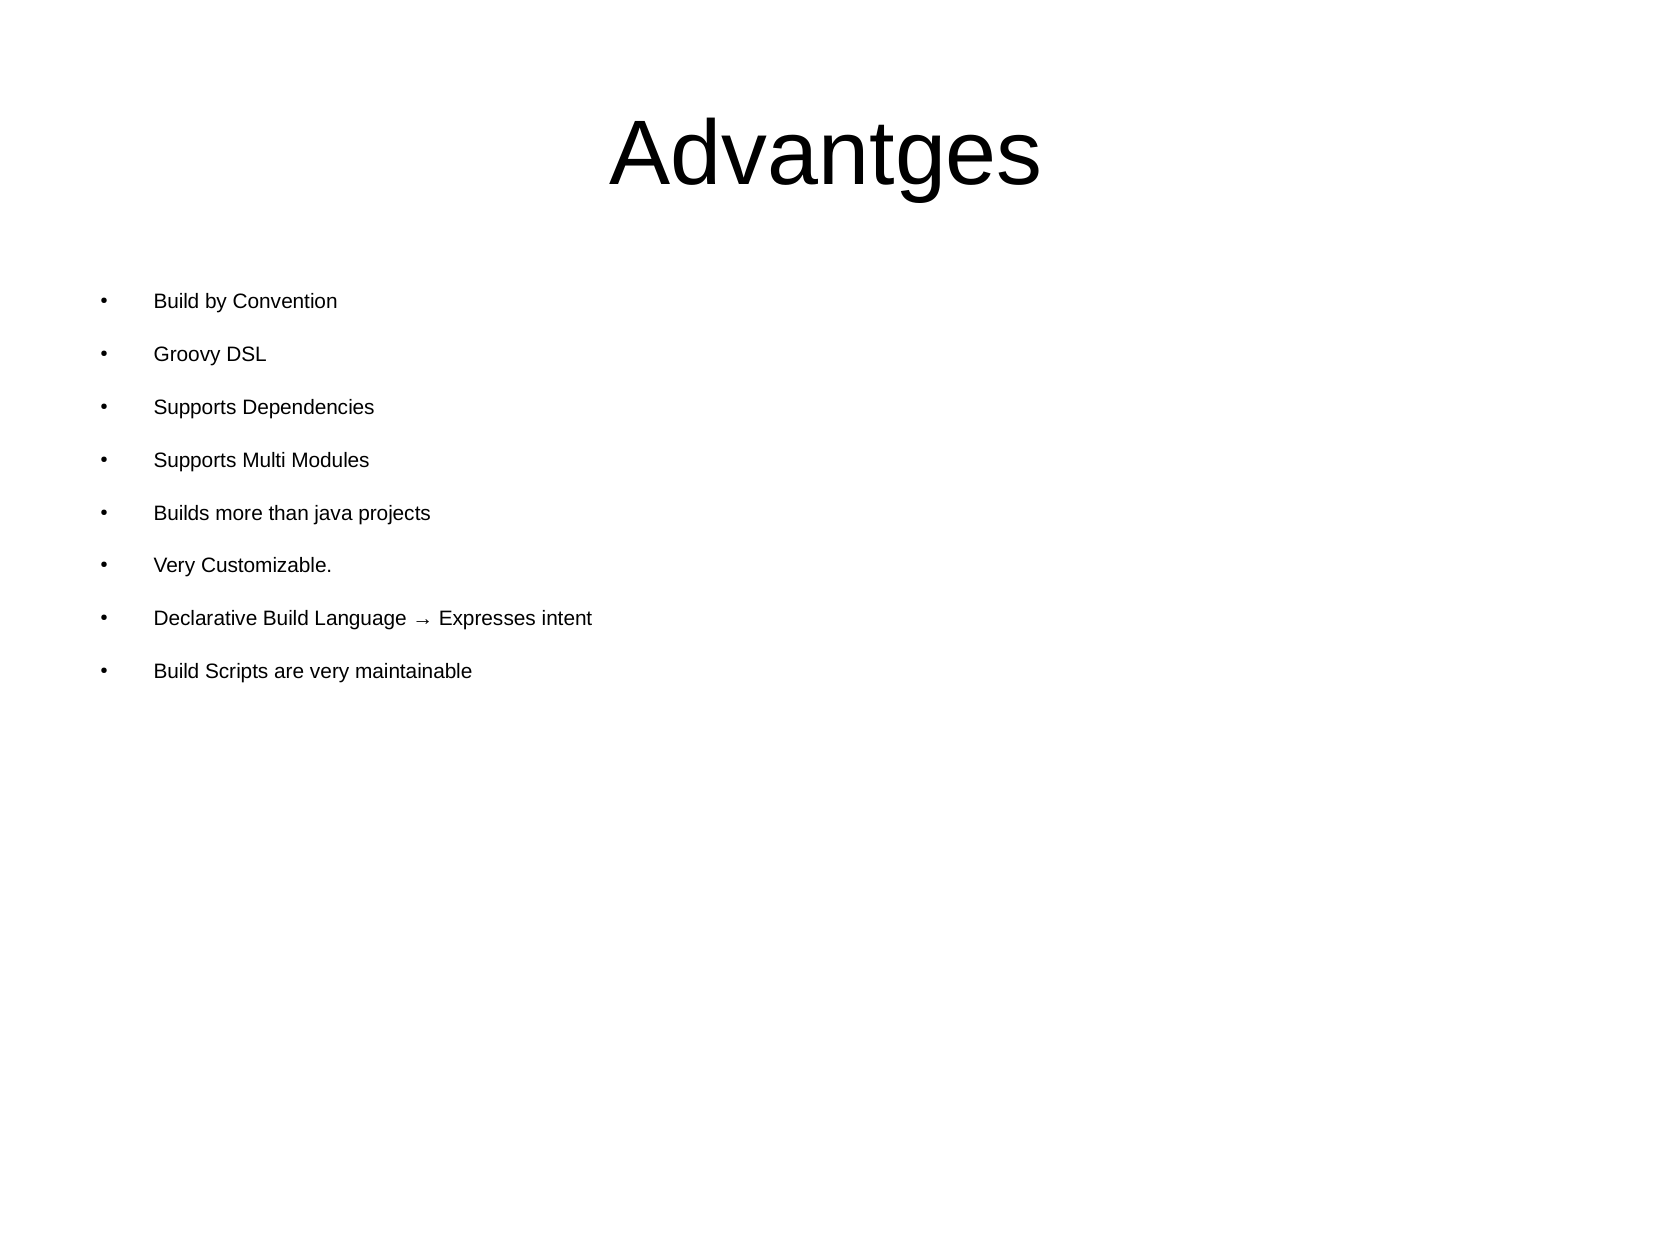

# Advantges
Build by Convention
Groovy DSL
Supports Dependencies
Supports Multi Modules
Builds more than java projects
Very Customizable.
Declarative Build Language → Expresses intent
Build Scripts are very maintainable